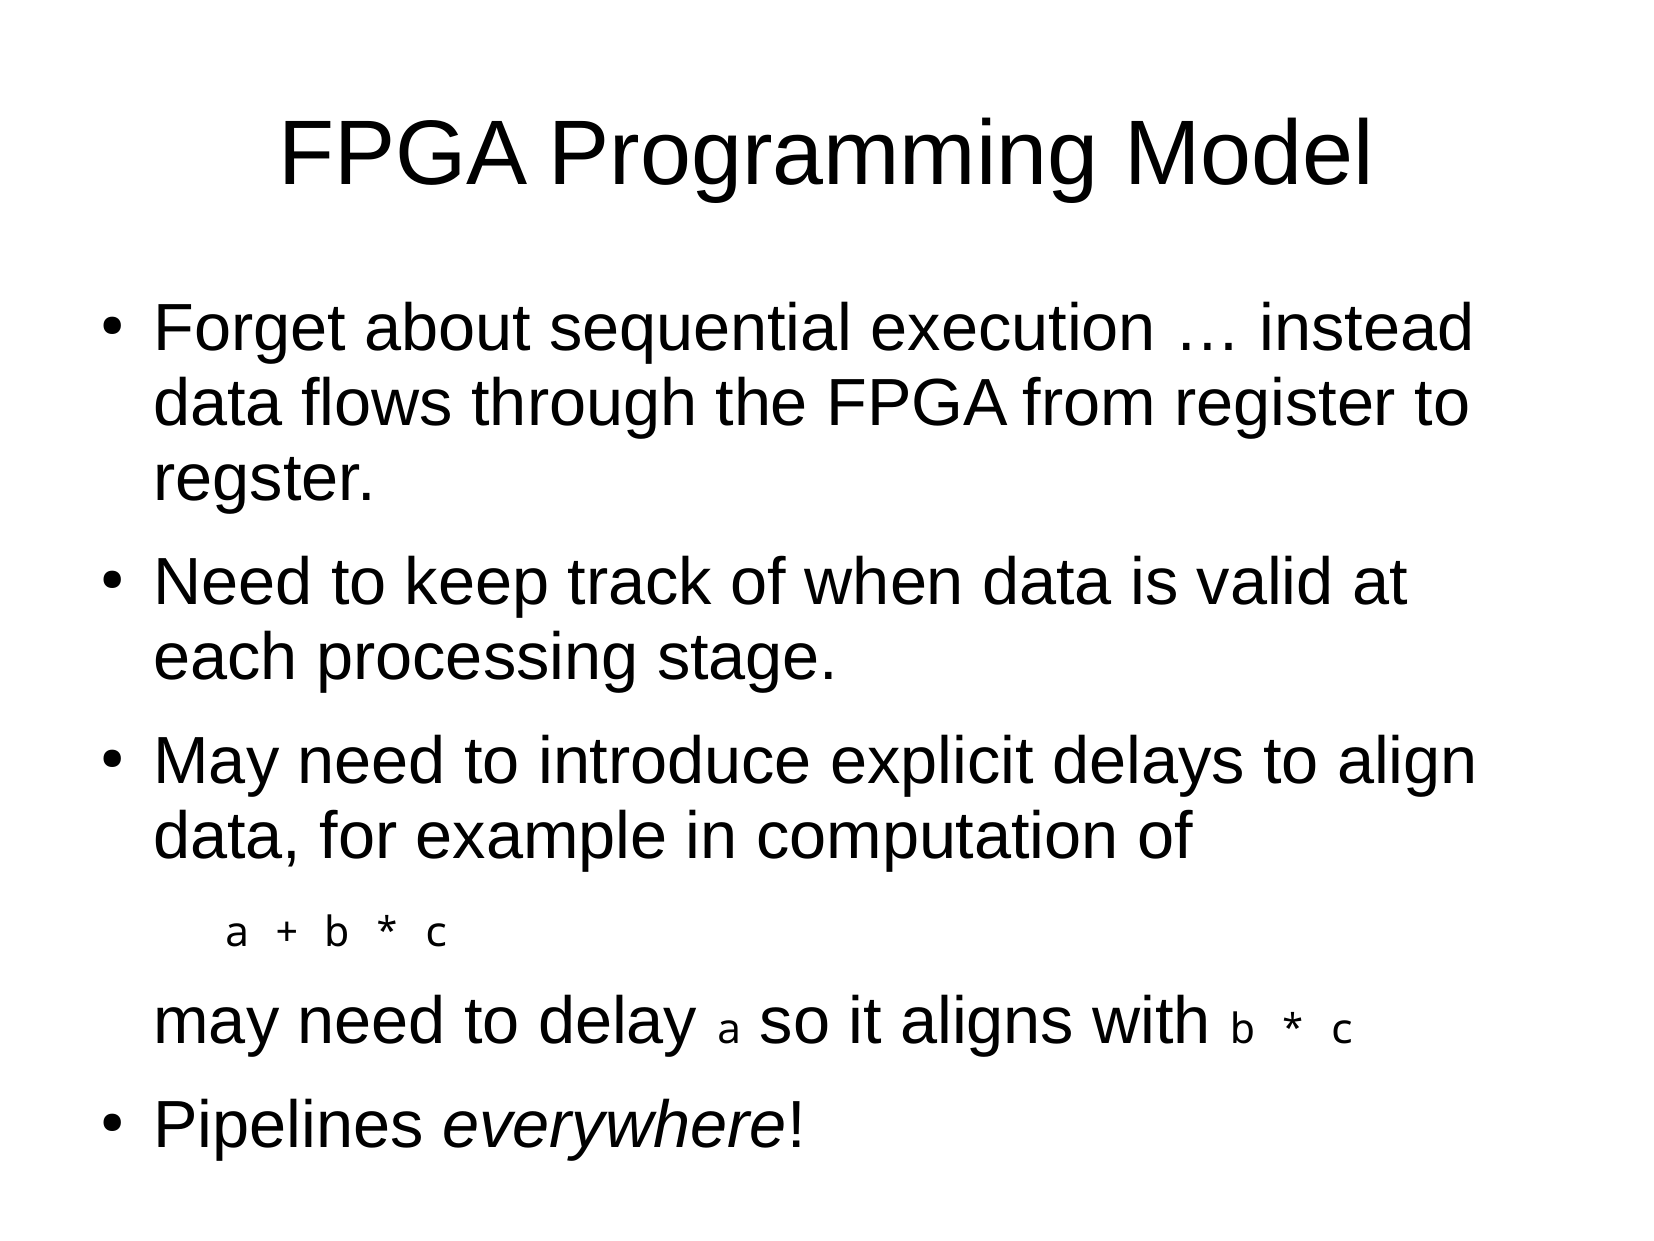

# FPGA Programming Model
Forget about sequential execution … instead data flows through the FPGA from register to regster.
Need to keep track of when data is valid at each processing stage.
May need to introduce explicit delays to align data, for example in computation of
a + b * c
may need to delay a so it aligns with b * c
Pipelines everywhere!